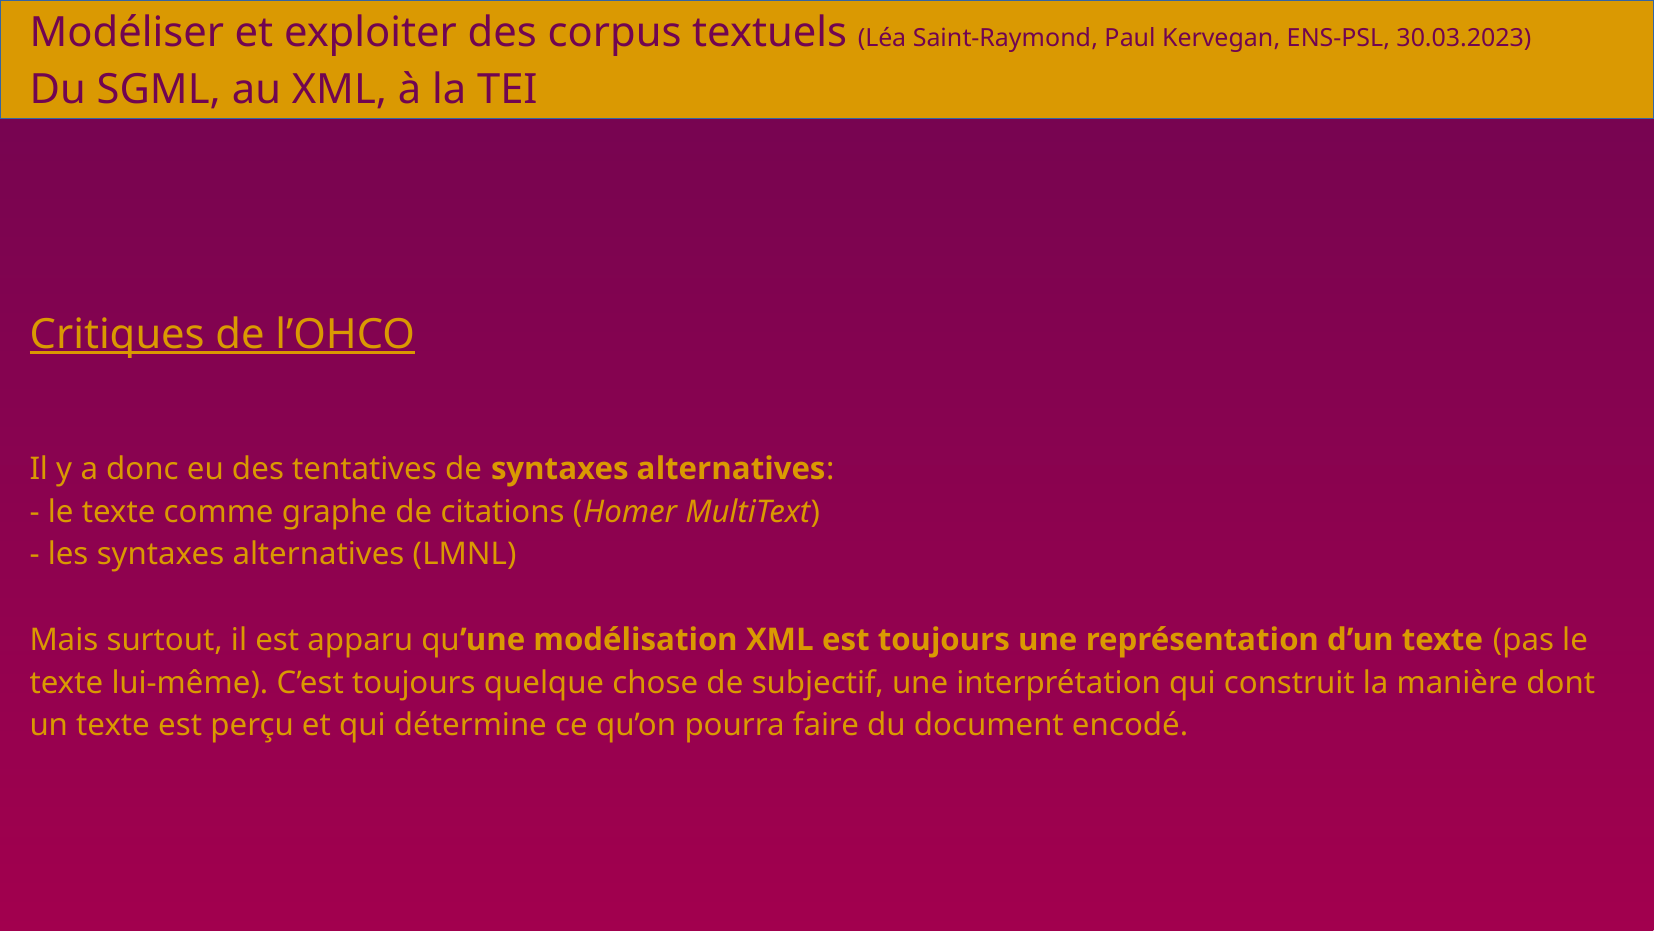

# Modéliser et exploiter des corpus textuels (Léa Saint-Raymond, Paul Kervegan, ENS-PSL, 30.03.2023) Du SGML, au XML, à la TEI
Critiques de l’OHCO
Il y a donc eu des tentatives de syntaxes alternatives:
- le texte comme graphe de citations (Homer MultiText)
- les syntaxes alternatives (LMNL)
Mais surtout, il est apparu qu’une modélisation XML est toujours une représentation d’un texte (pas le texte lui-même). C’est toujours quelque chose de subjectif, une interprétation qui construit la manière dont un texte est perçu et qui détermine ce qu’on pourra faire du document encodé.